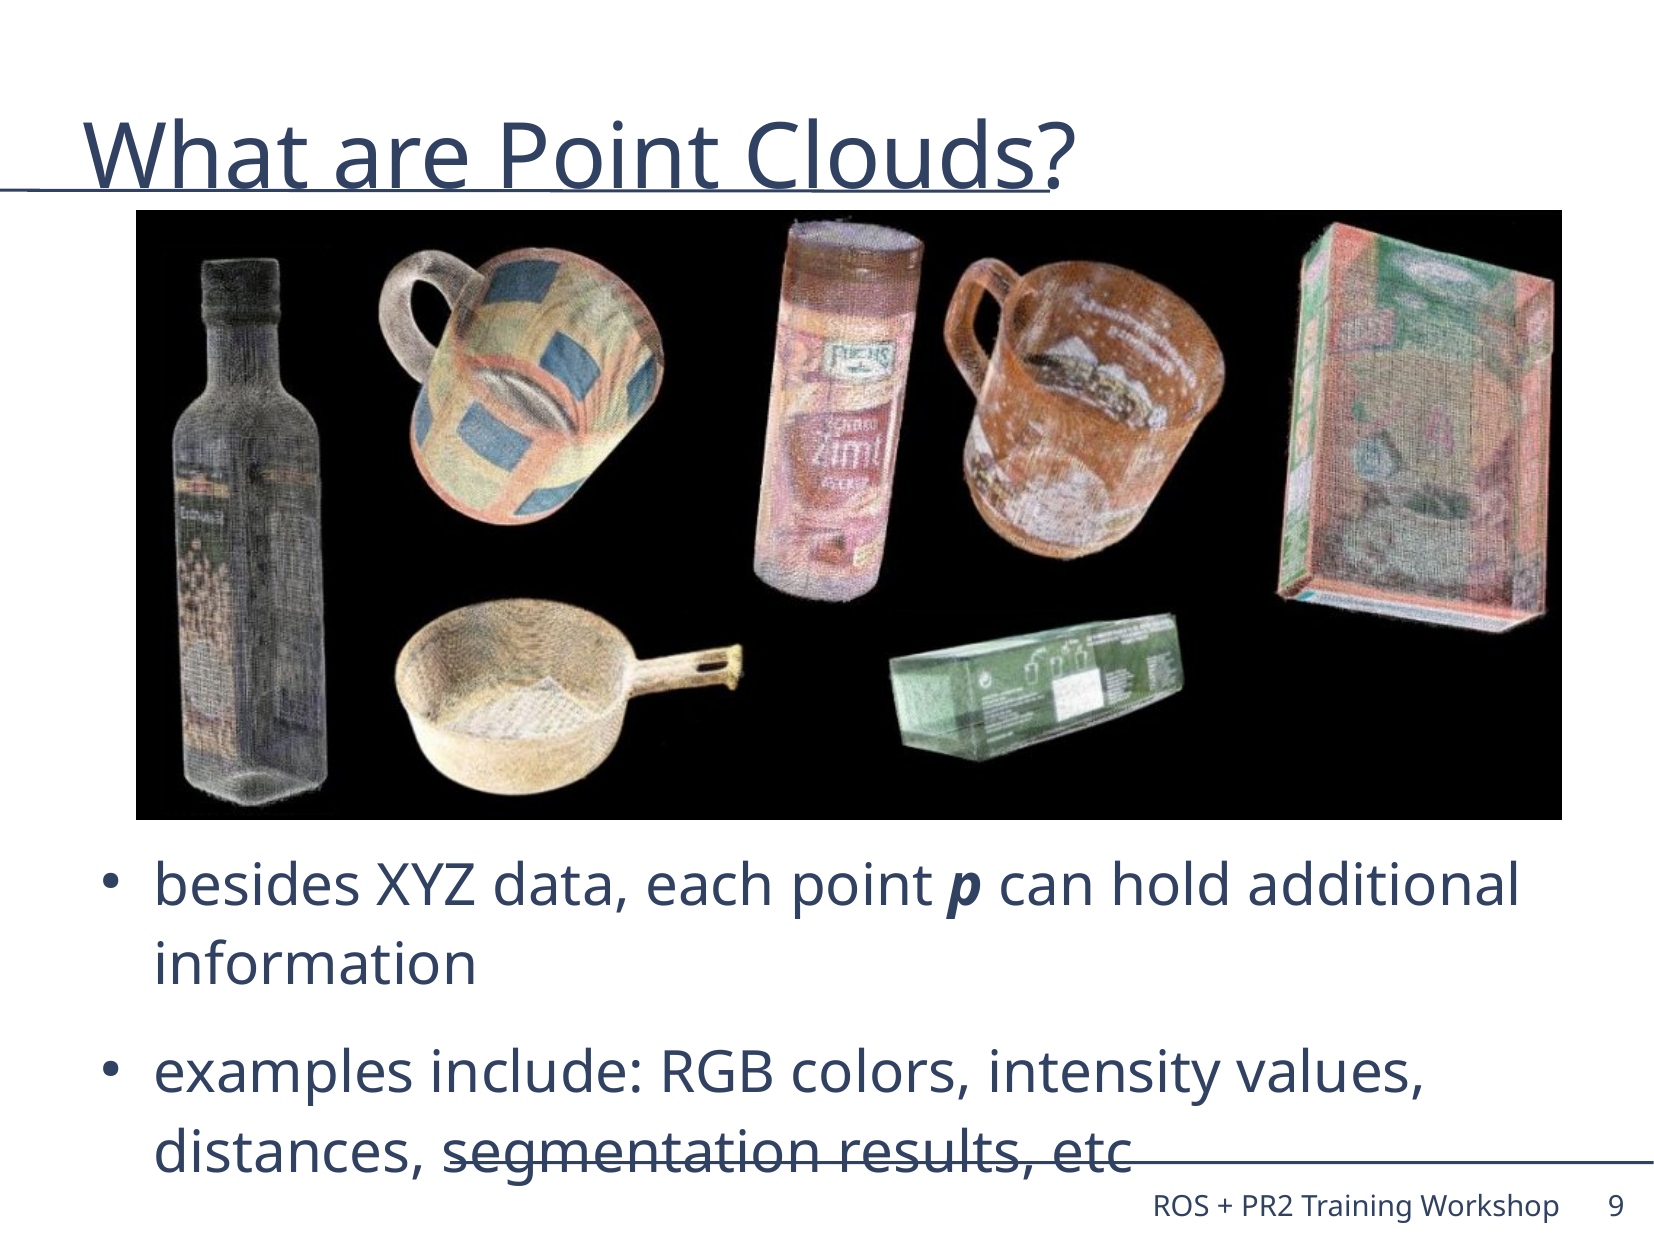

# What are Point Clouds?
besides XYZ data, each point p can hold additional information
examples include: RGB colors, intensity values, distances, segmentation results, etc